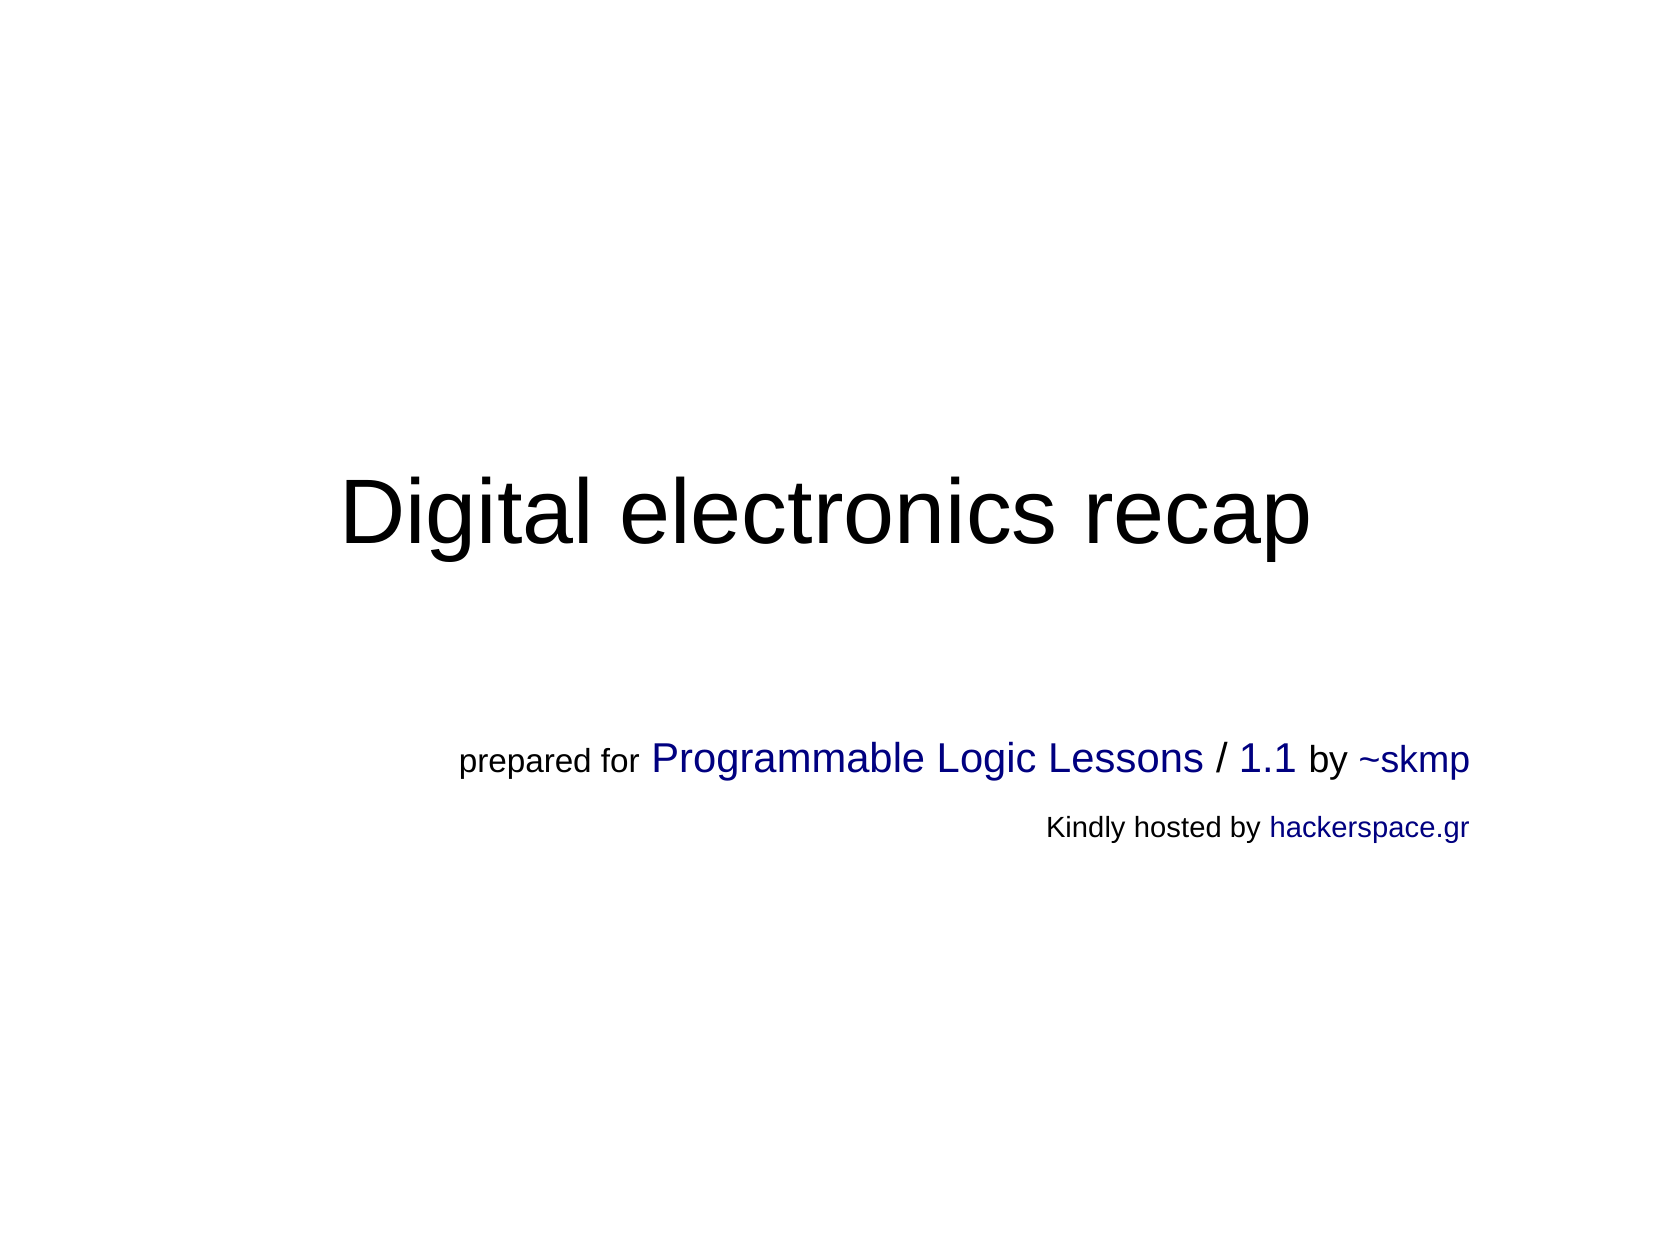

# Digital electronics recap
prepared for Programmable Logic Lessons / 1.1 by ~skmp
Kindly hosted by hackerspace.gr